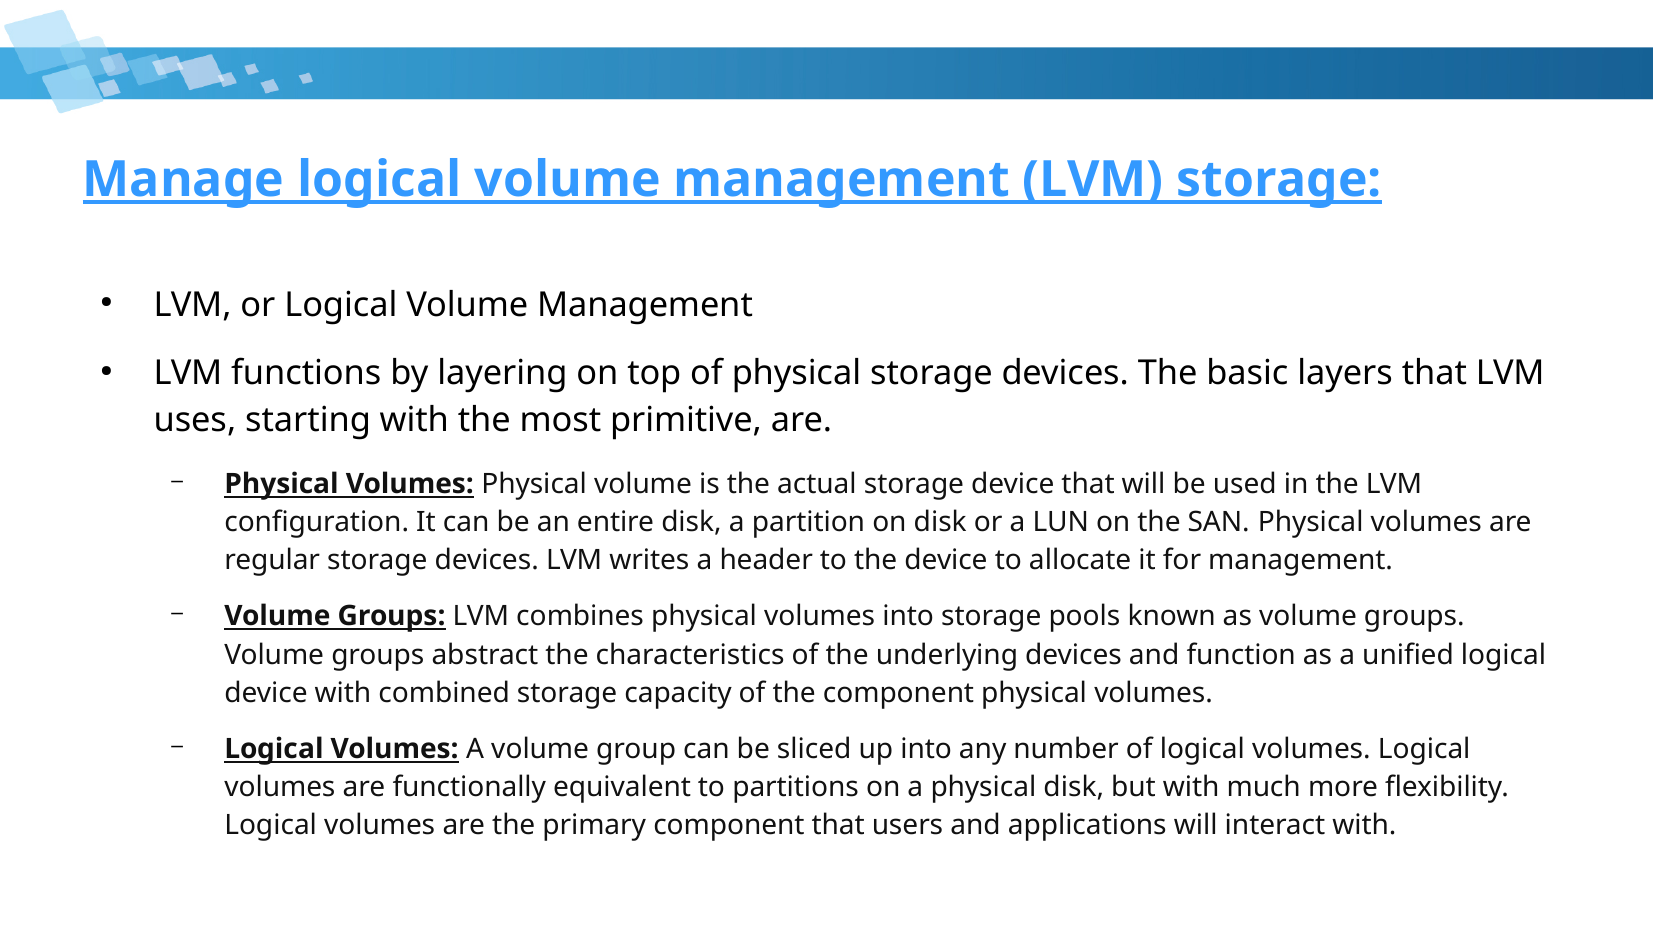

# Manage logical volume management (LVM) storage:
LVM, or Logical Volume Management
LVM functions by layering on top of physical storage devices. The basic layers that LVM uses, starting with the most primitive, are.
Physical Volumes: Physical volume is the actual storage device that will be used in the LVM configuration. It can be an entire disk, a partition on disk or a LUN on the SAN. Physical volumes are regular storage devices. LVM writes a header to the device to allocate it for management.
Volume Groups: LVM combines physical volumes into storage pools known as volume groups. Volume groups abstract the characteristics of the underlying devices and function as a unified logical device with combined storage capacity of the component physical volumes.
Logical Volumes: A volume group can be sliced up into any number of logical volumes. Logical volumes are functionally equivalent to partitions on a physical disk, but with much more flexibility. Logical volumes are the primary component that users and applications will interact with.